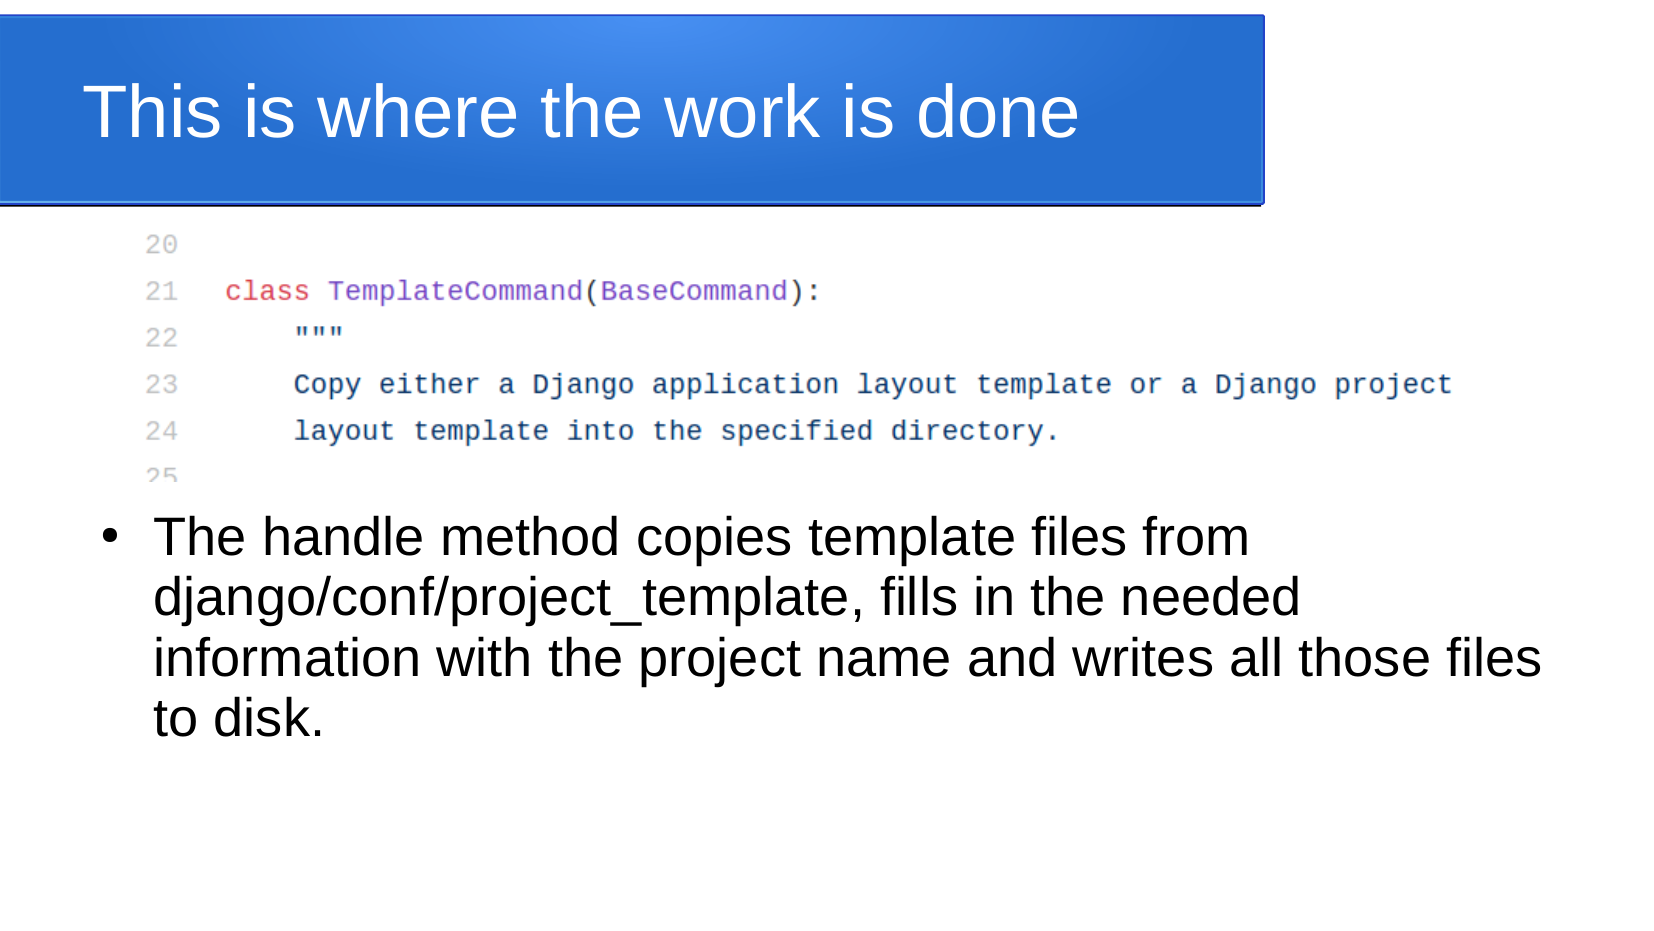

# This is where the work is done
The handle method copies template files from django/conf/project_template, fills in the needed information with the project name and writes all those files to disk.